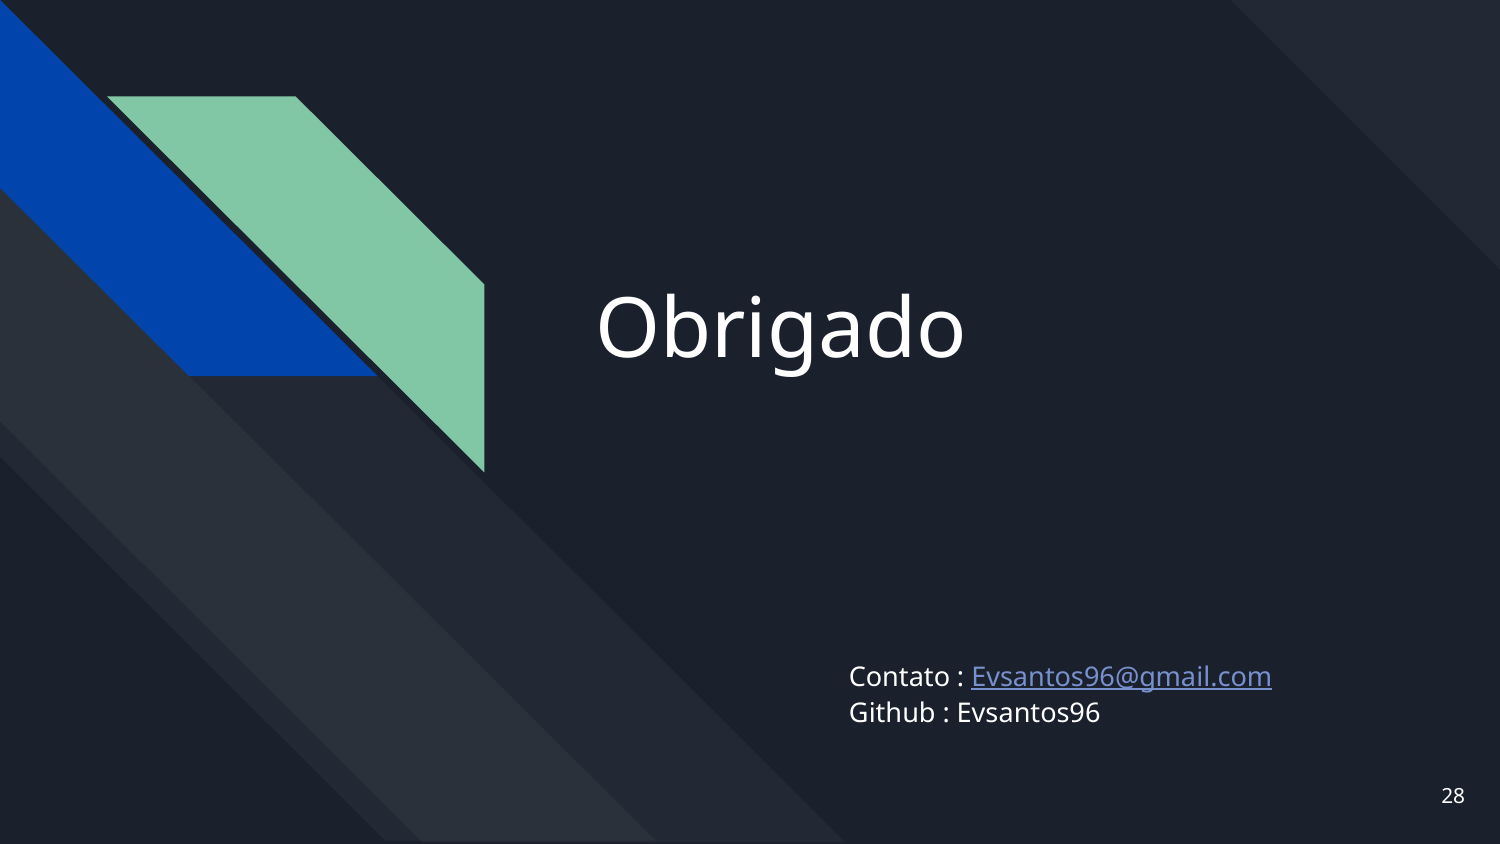

# Obrigado
Contato : Evsantos96@gmail.com
Github : Evsantos96